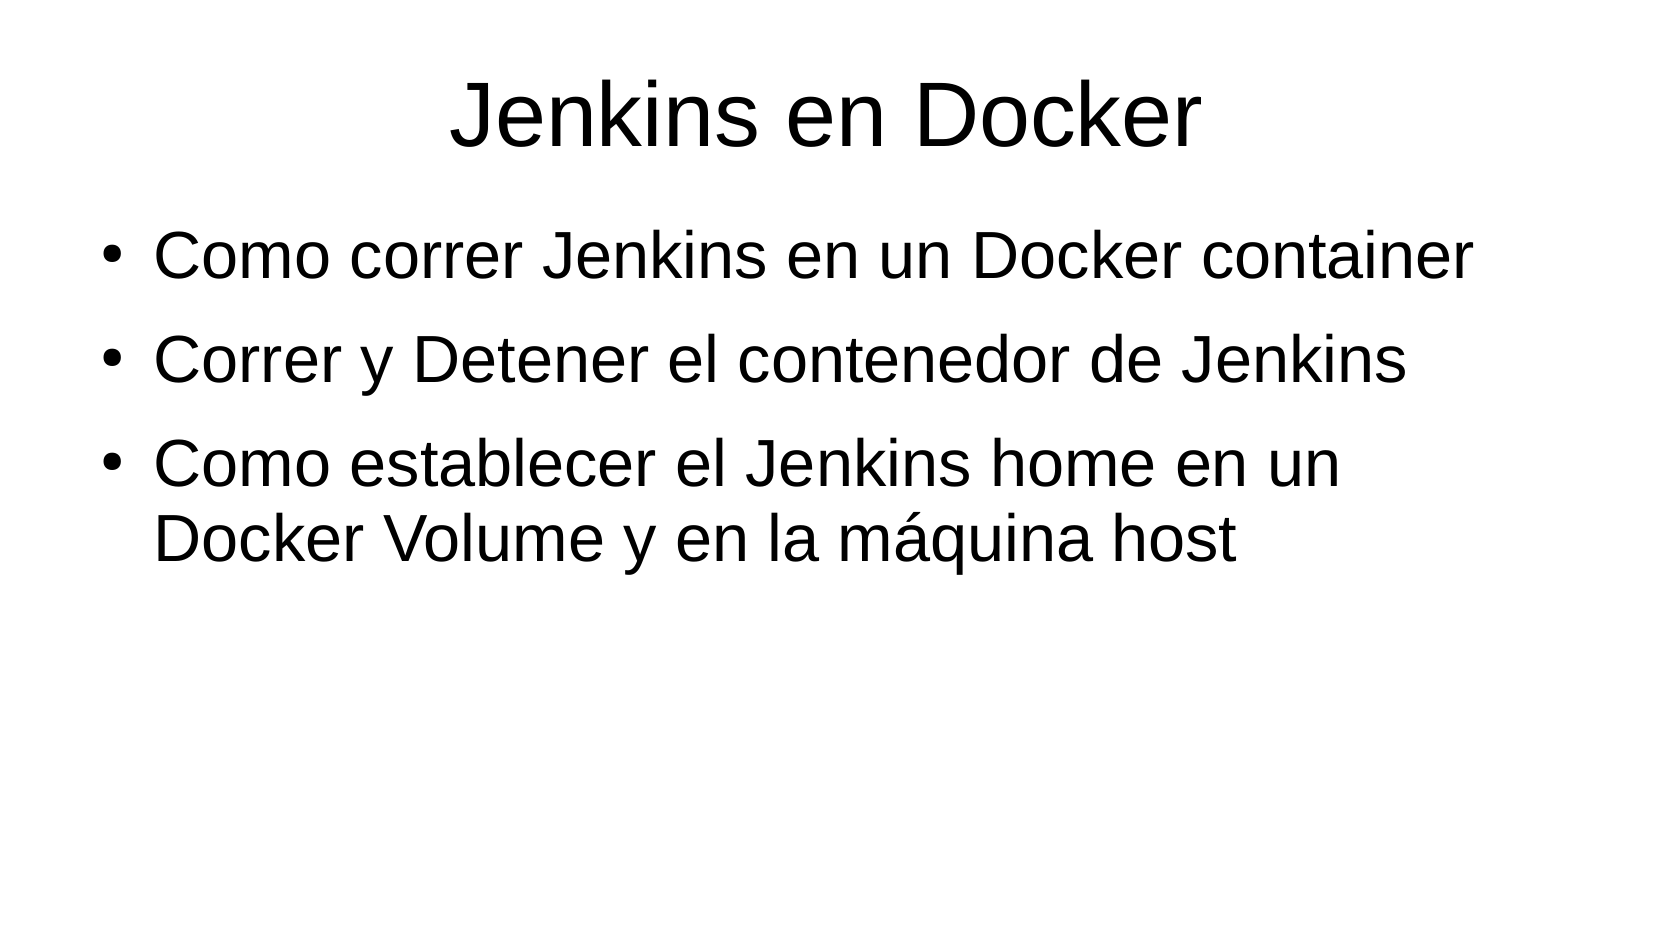

# Jenkins en Docker
Como correr Jenkins en un Docker container
Correr y Detener el contenedor de Jenkins
Como establecer el Jenkins home en un Docker Volume y en la máquina host